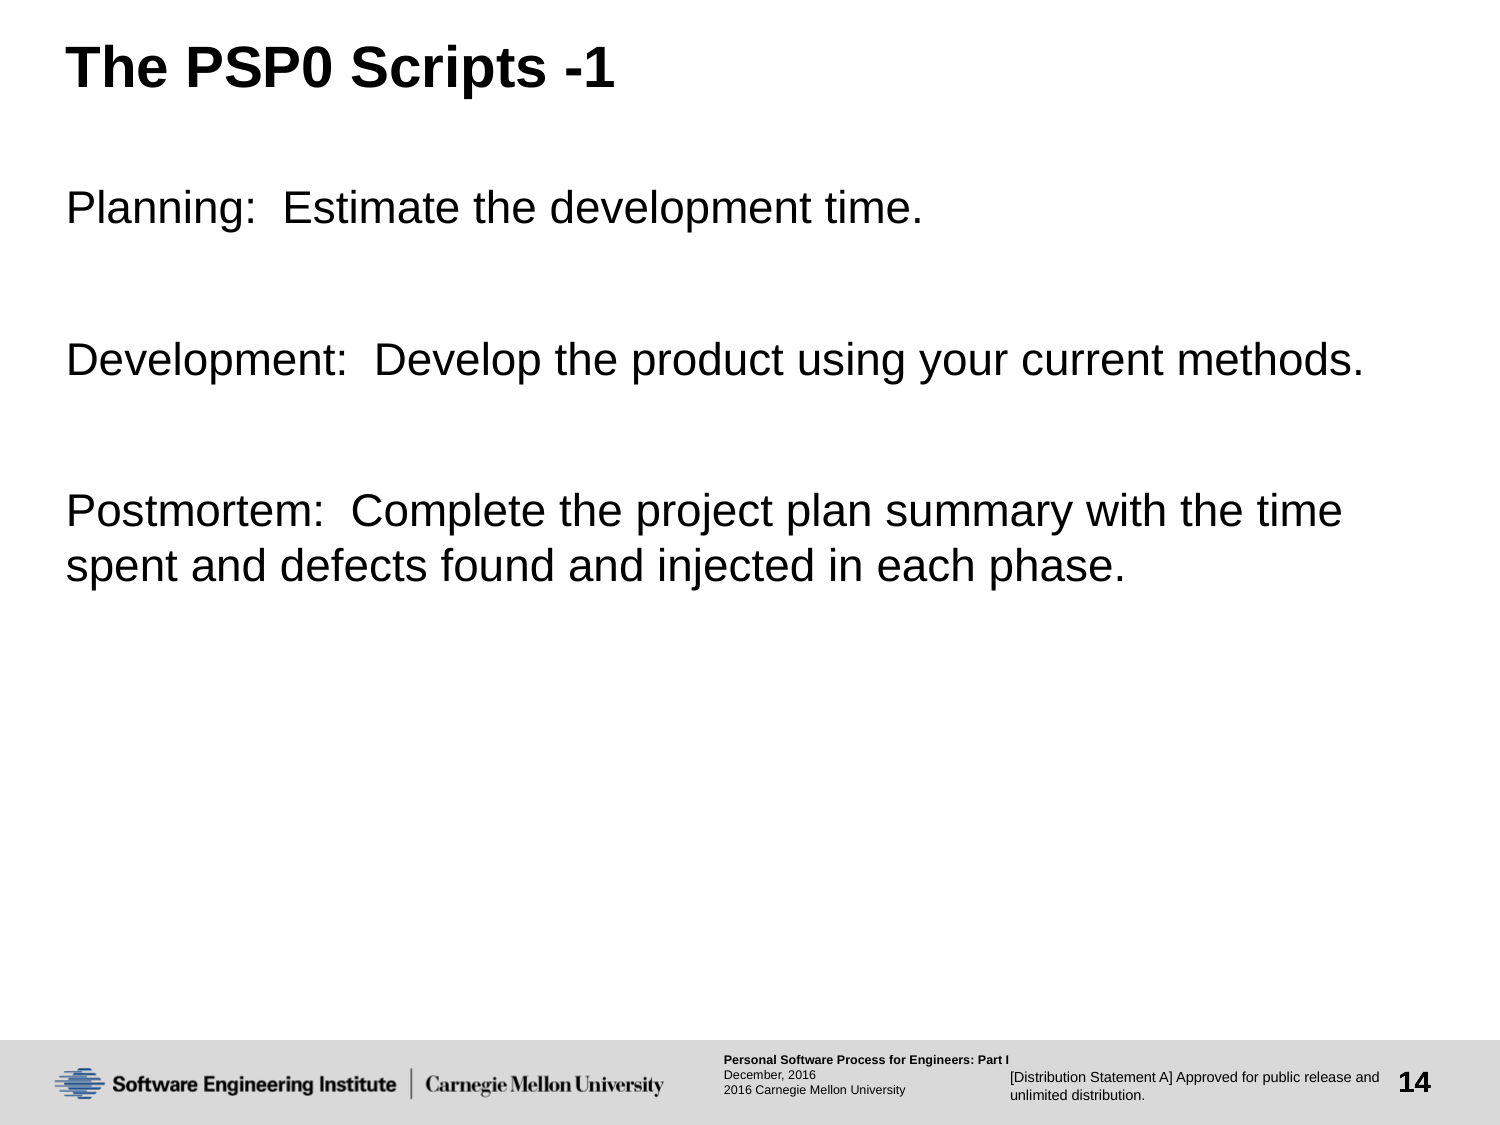

# The PSP0 Scripts -1
Planning: Estimate the development time.
Development: Develop the product using your current methods.
Postmortem: Complete the project plan summary with the time spent and defects found and injected in each phase.